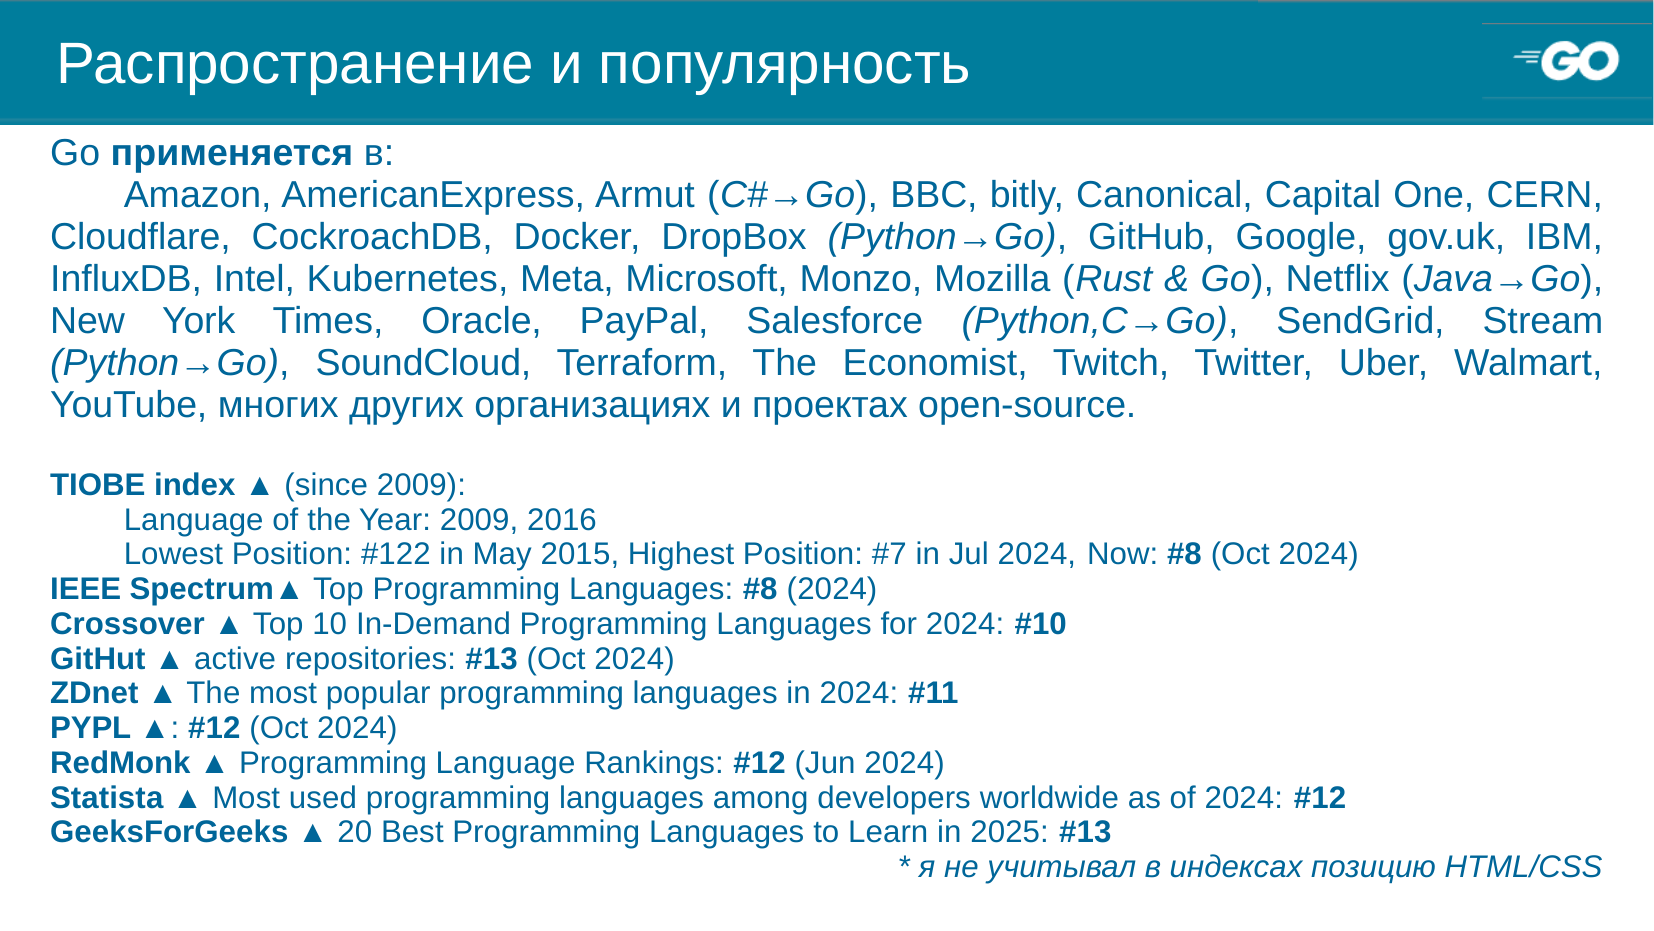

Распространение и популярность
Go применяется в:
	Amazon, AmericanExpress, Armut (C#→Go), BBC, bitly, Canonical, Capital One, CERN, Cloudflare, CockroachDB, Docker, DropBox (Python→Go), GitHub, Google, gov.uk, IBM, InfluxDB, Intel, Kubernetes, Meta, Microsoft, Monzo, Mozilla (Rust & Go), Netflix (Java→Go), New York Times, Oracle, PayPal, Salesforce (Python,C→Go), SendGrid, Stream (Python→Go), SoundCloud, Terraform, The Economist, Twitch, Twitter, Uber, Walmart, YouTube, многих других организациях и проектах open-source.
TIOBE index ▲ (since 2009):
	Language of the Year: 2009, 2016
	Lowest Position: #122 in May 2015, Highest Position: #7 in Jul 2024, Now: #8 (Oct 2024)
IEEE Spectrum▲ Top Programming Languages: #8 (2024)
Crossover ▲ Top 10 In-Demand Programming Languages for 2024: #10
GitHut ▲ active repositories: #13 (Oct 2024)
ZDnet ▲ The most popular programming languages in 2024: #11
PYPL ▲: #12 (Oct 2024)
RedMonk ▲ Programming Language Rankings: #12 (Jun 2024)
Statista ▲ Most used programming languages among developers worldwide as of 2024: #12
GeeksForGeeks ▲ 20 Best Programming Languages to Learn in 2025: #13
* я не учитывал в индексах позицию HTML/CSS